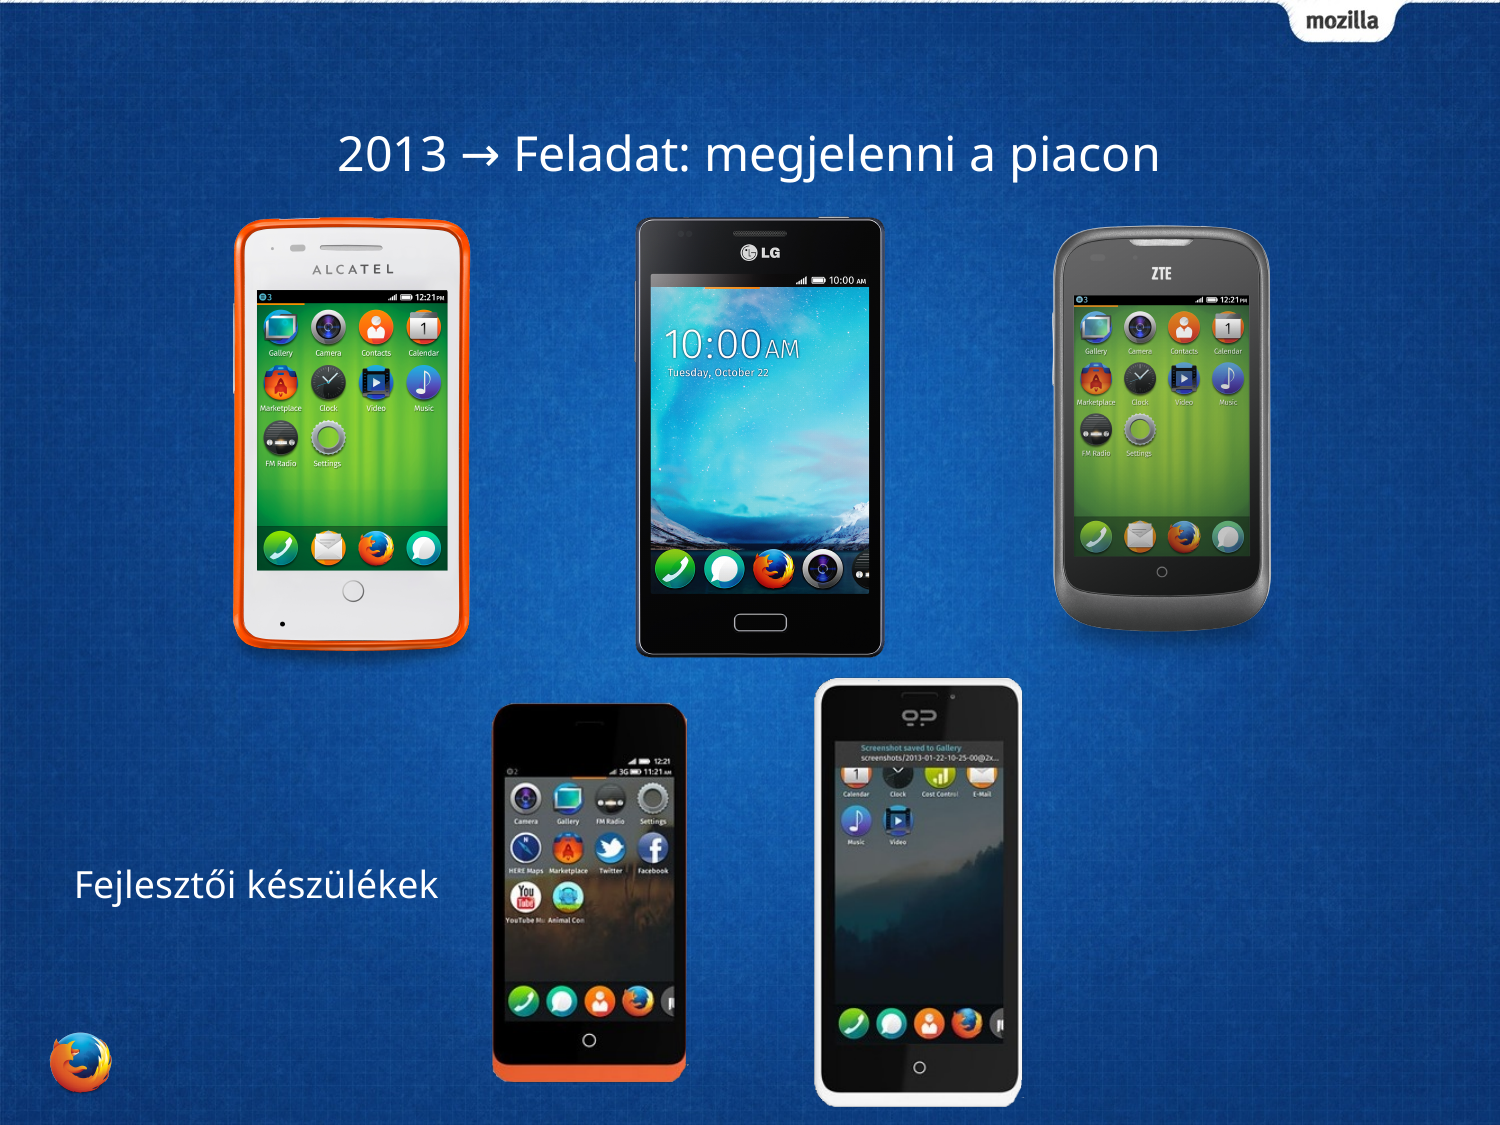

# 2013 → Feladat: megjelenni a piacon
Fejlesztői készülékek